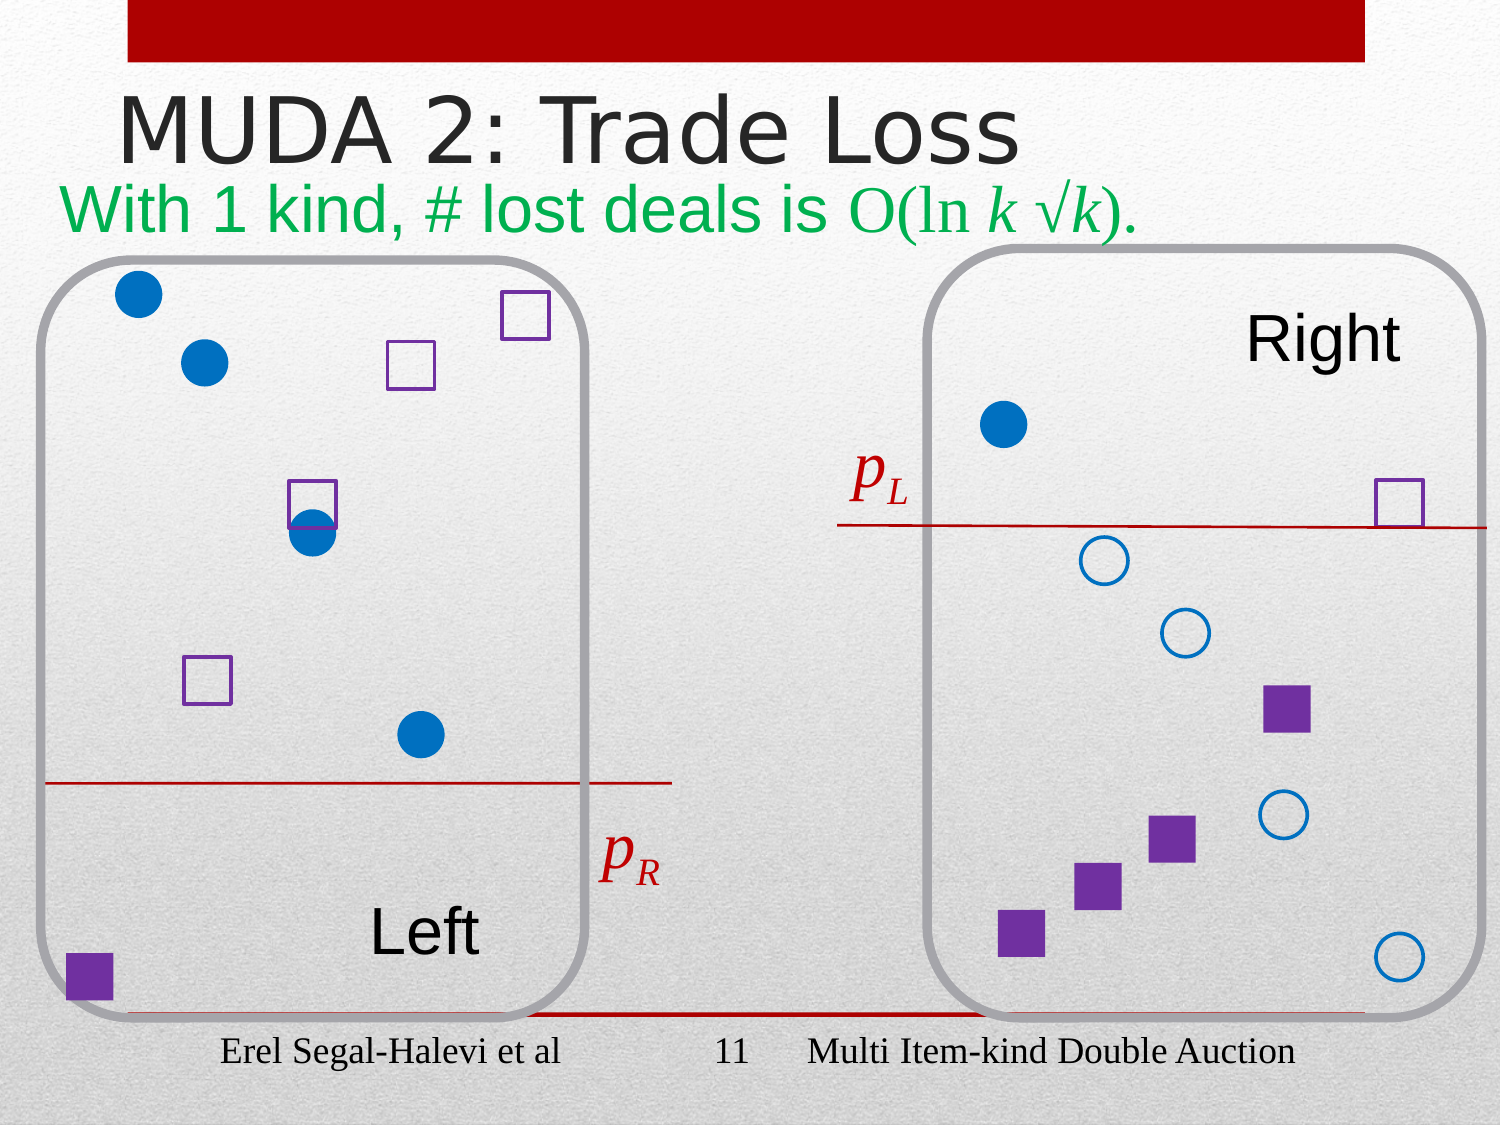

# MUDA 2: Trade Loss
With 1 kind, # lost deals is O(ln k √k).
Right
pL
pR
Left